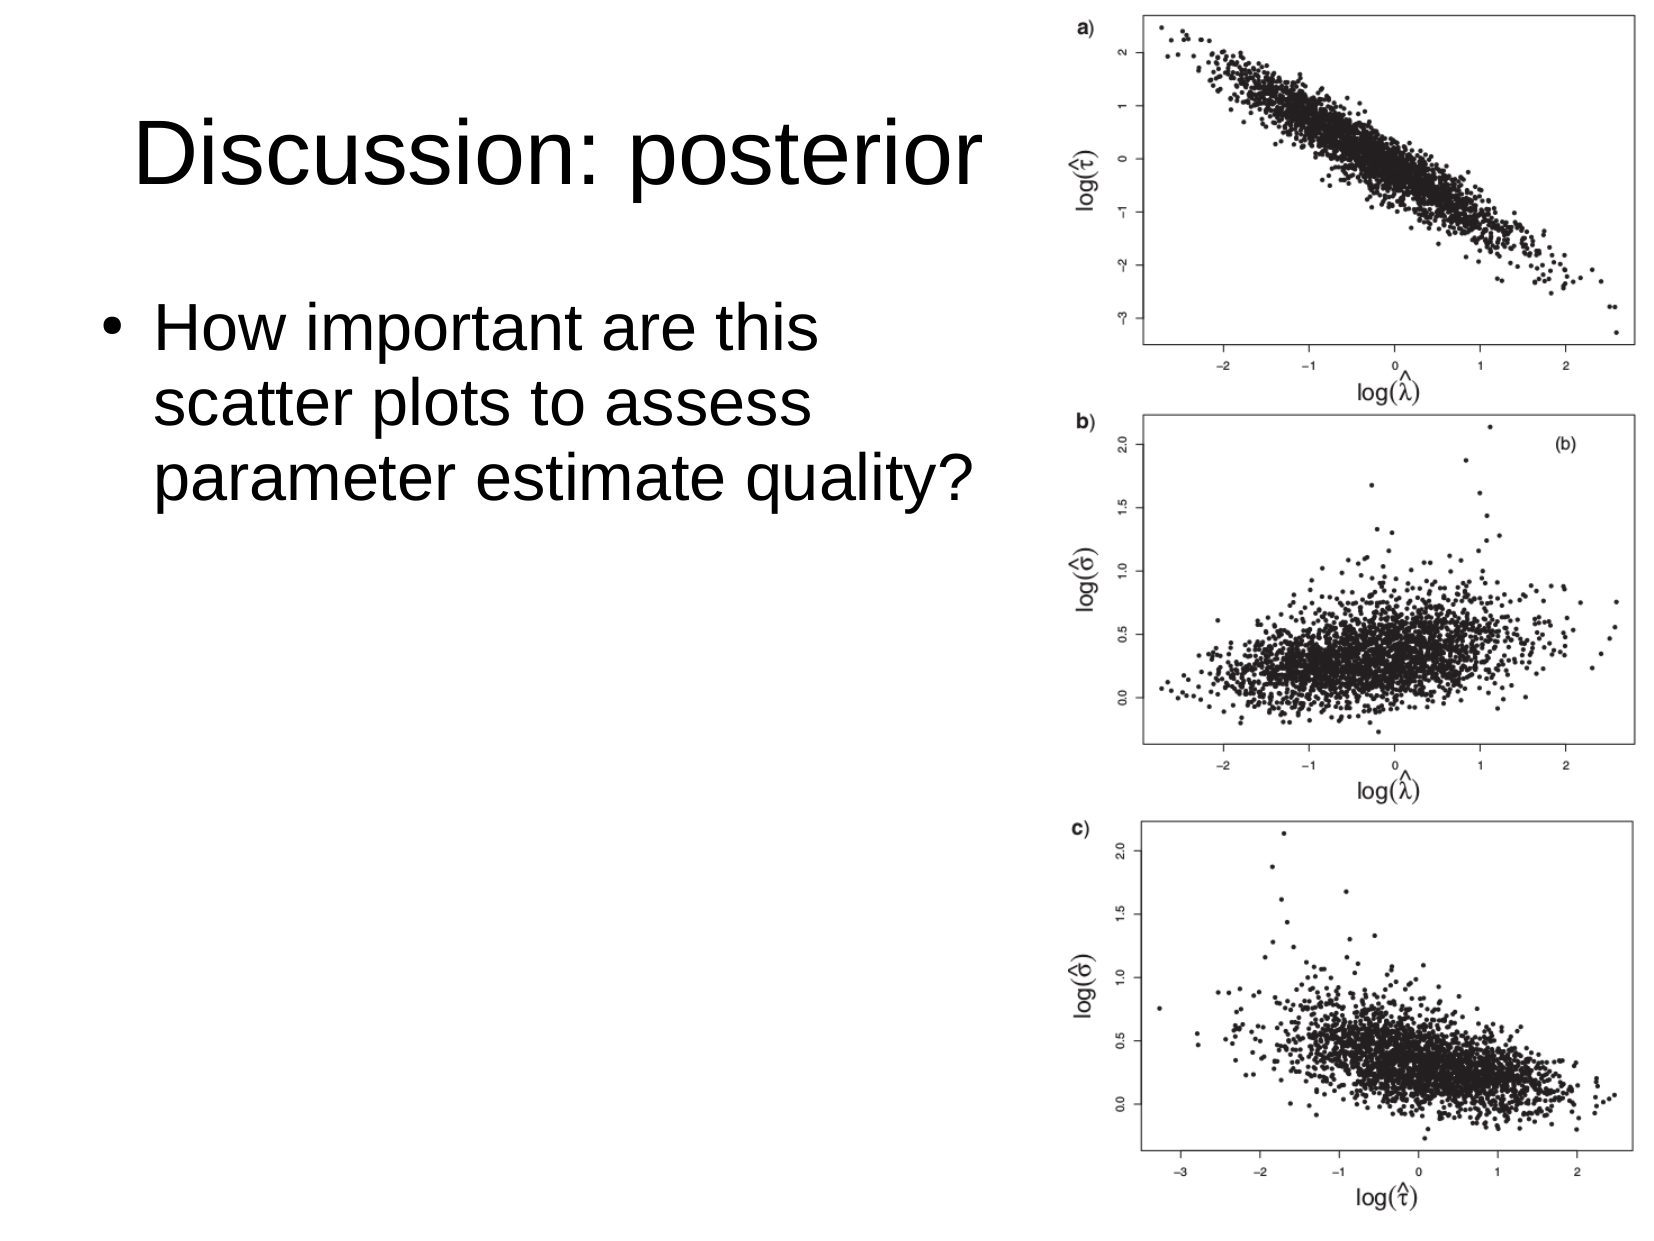

# Discussion: posterior
How important are this scatter plots to assess parameter estimate quality?